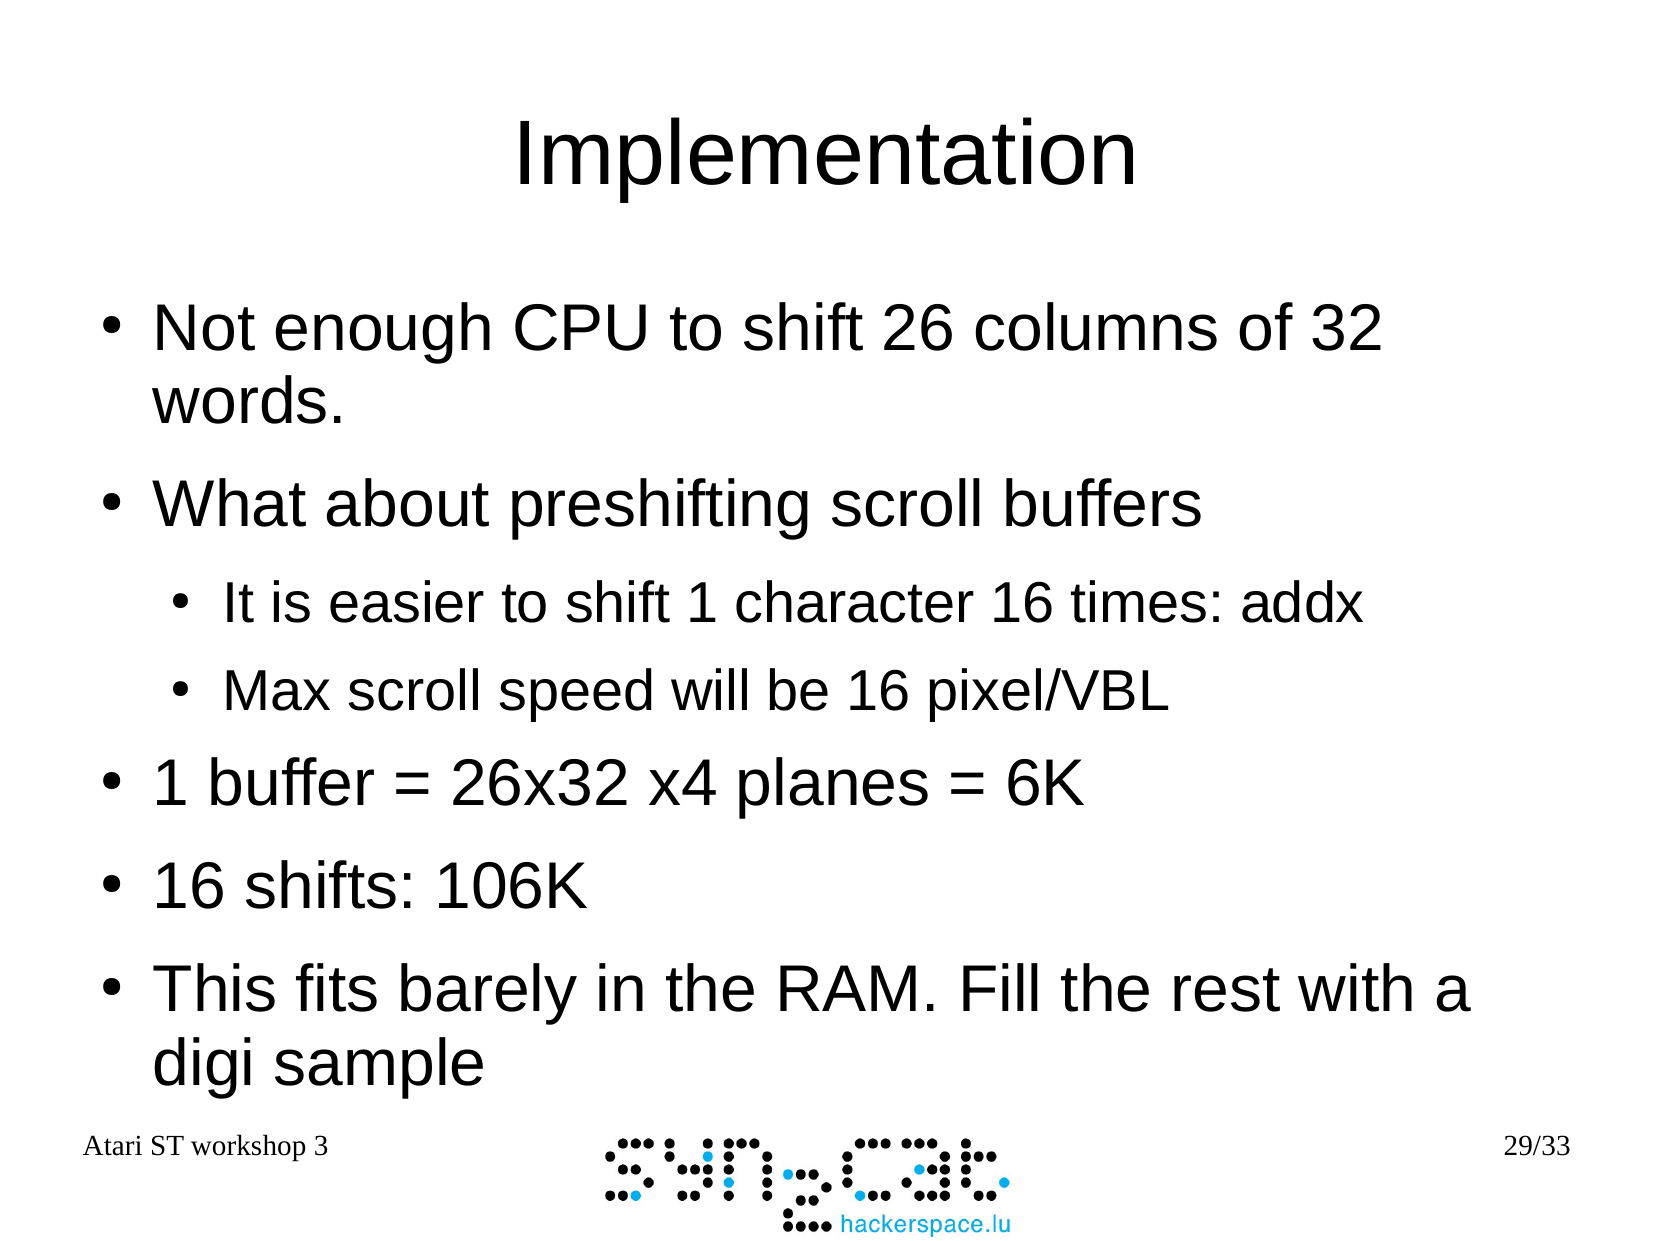

# Implementation
Not enough CPU to shift 26 columns of 32 words.
What about preshifting scroll buffers
It is easier to shift 1 character 16 times: addx
Max scroll speed will be 16 pixel/VBL
1 buffer = 26x32 x4 planes = 6K
16 shifts: 106K
This fits barely in the RAM. Fill the rest with a digi sample
29